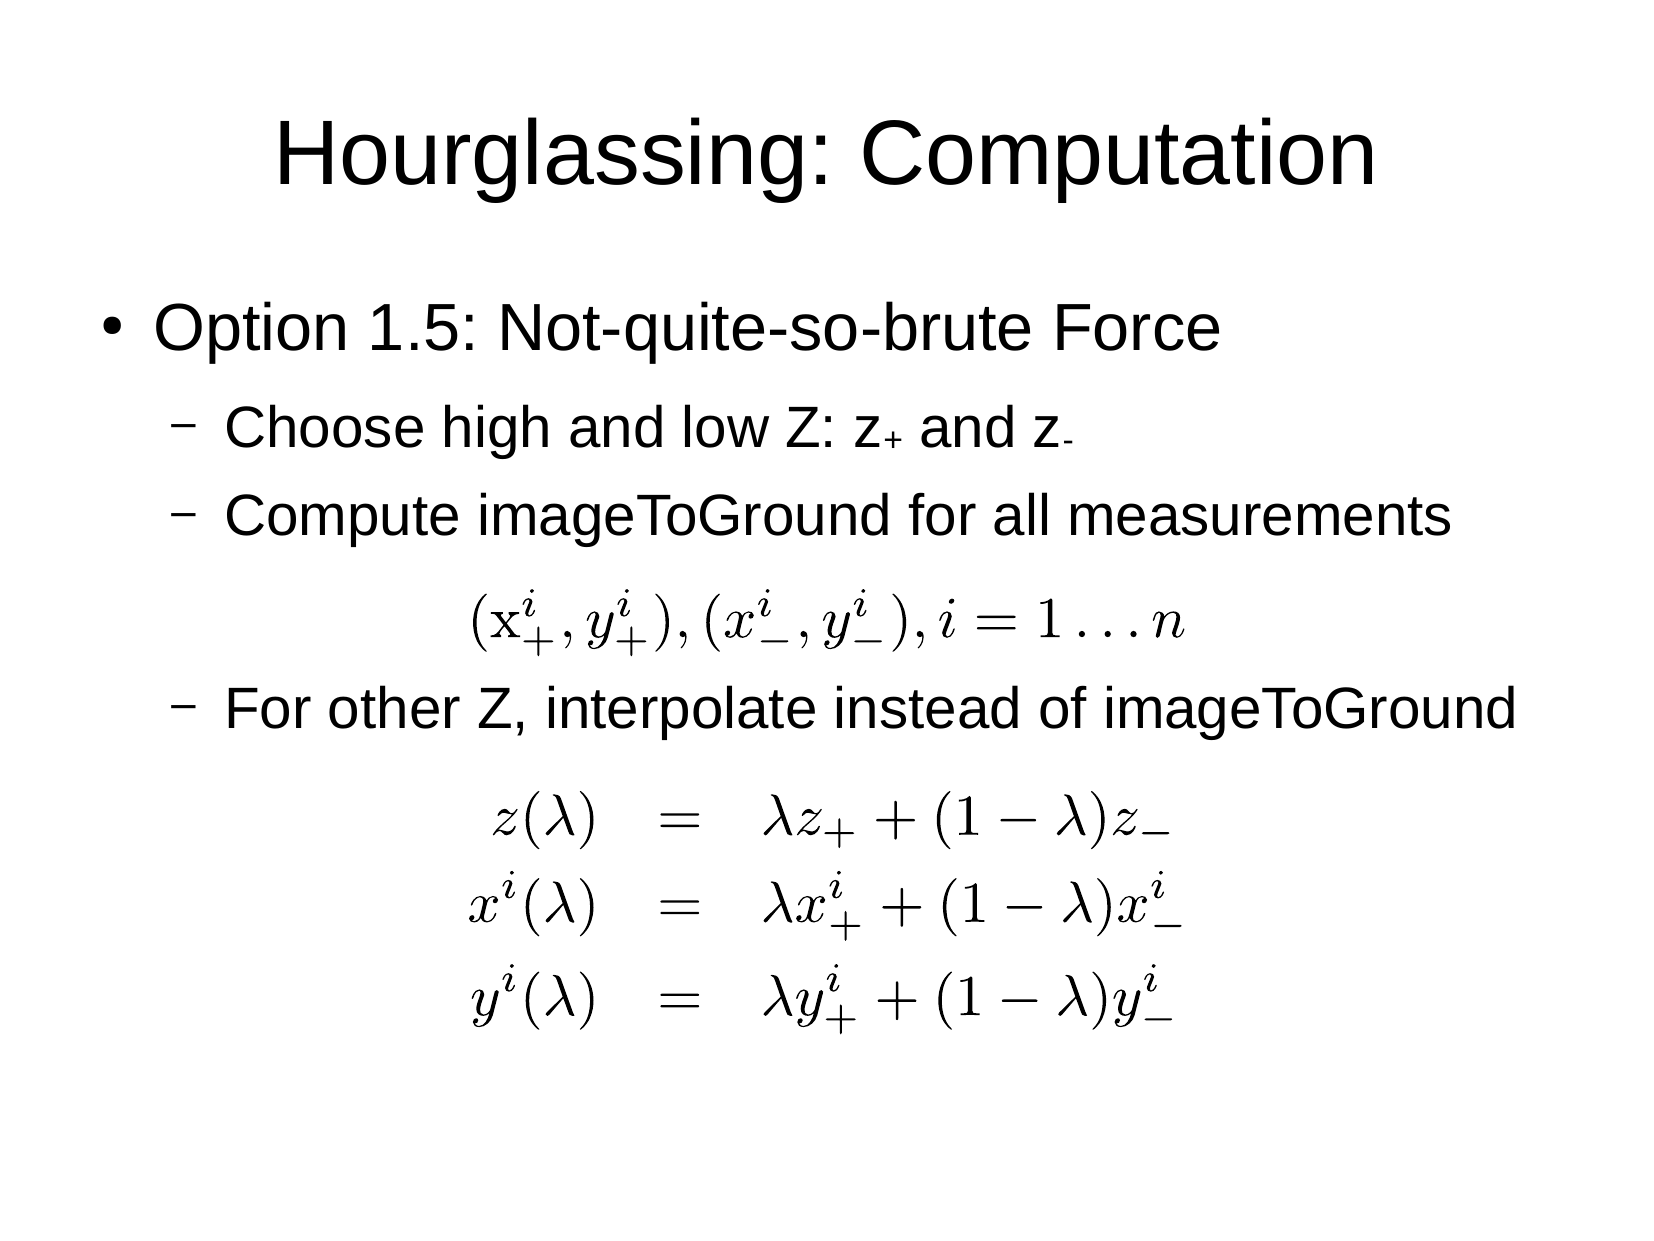

# Hourglassing: Computation
Option 1.5: Not-quite-so-brute Force
Choose high and low Z: z+ and z-
Compute imageToGround for all measurements
For other Z, interpolate instead of imageToGround